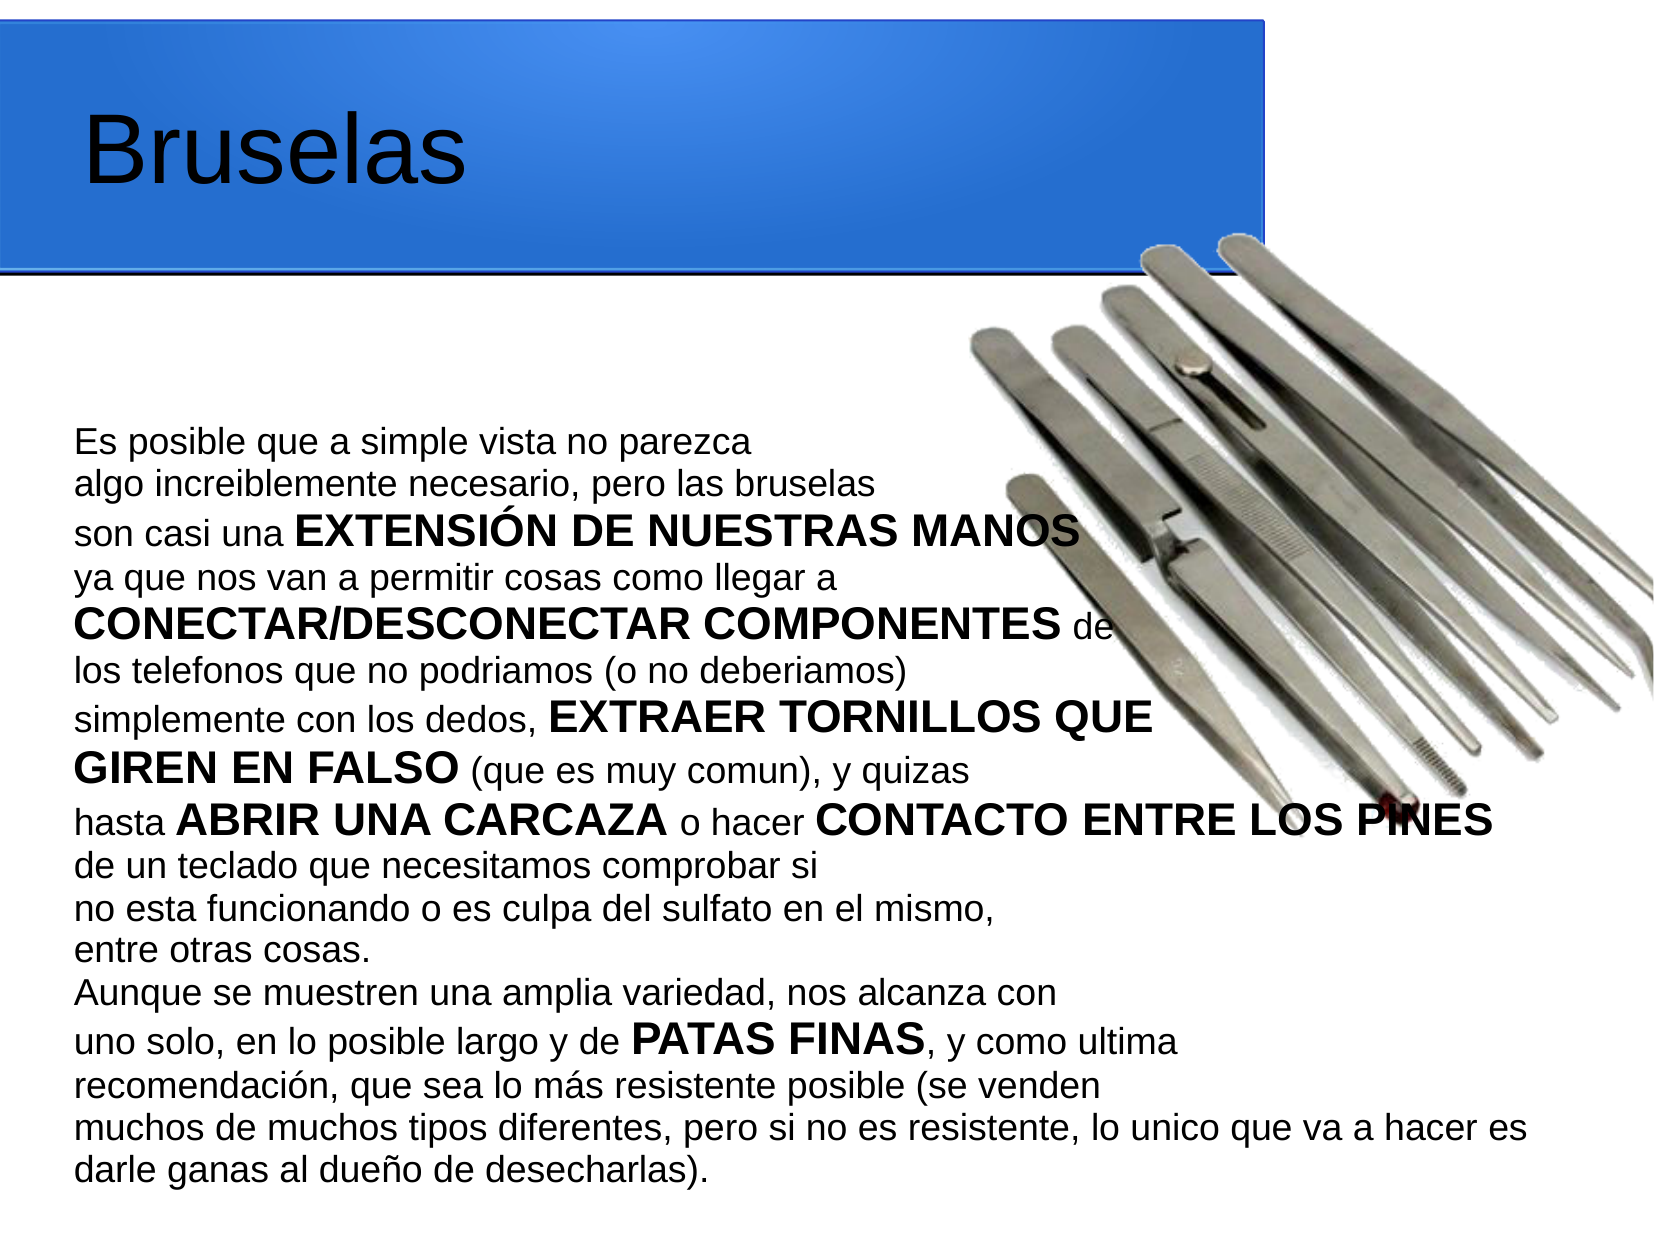

# Bruselas
Es posible que a simple vista no parezca
algo increiblemente necesario, pero las bruselas
son casi una EXTENSIÓN DE NUESTRAS MANOS
ya que nos van a permitir cosas como llegar a
CONECTAR/DESCONECTAR COMPONENTES de
los telefonos que no podriamos (o no deberiamos)
simplemente con los dedos, EXTRAER TORNILLOS QUE
GIREN EN FALSO (que es muy comun), y quizas
hasta ABRIR UNA CARCAZA o hacer CONTACTO ENTRE LOS PINES
de un teclado que necesitamos comprobar si
no esta funcionando o es culpa del sulfato en el mismo,
entre otras cosas.
Aunque se muestren una amplia variedad, nos alcanza con
uno solo, en lo posible largo y de PATAS FINAS, y como ultima
recomendación, que sea lo más resistente posible (se venden
muchos de muchos tipos diferentes, pero si no es resistente, lo unico que va a hacer es
darle ganas al dueño de desecharlas).